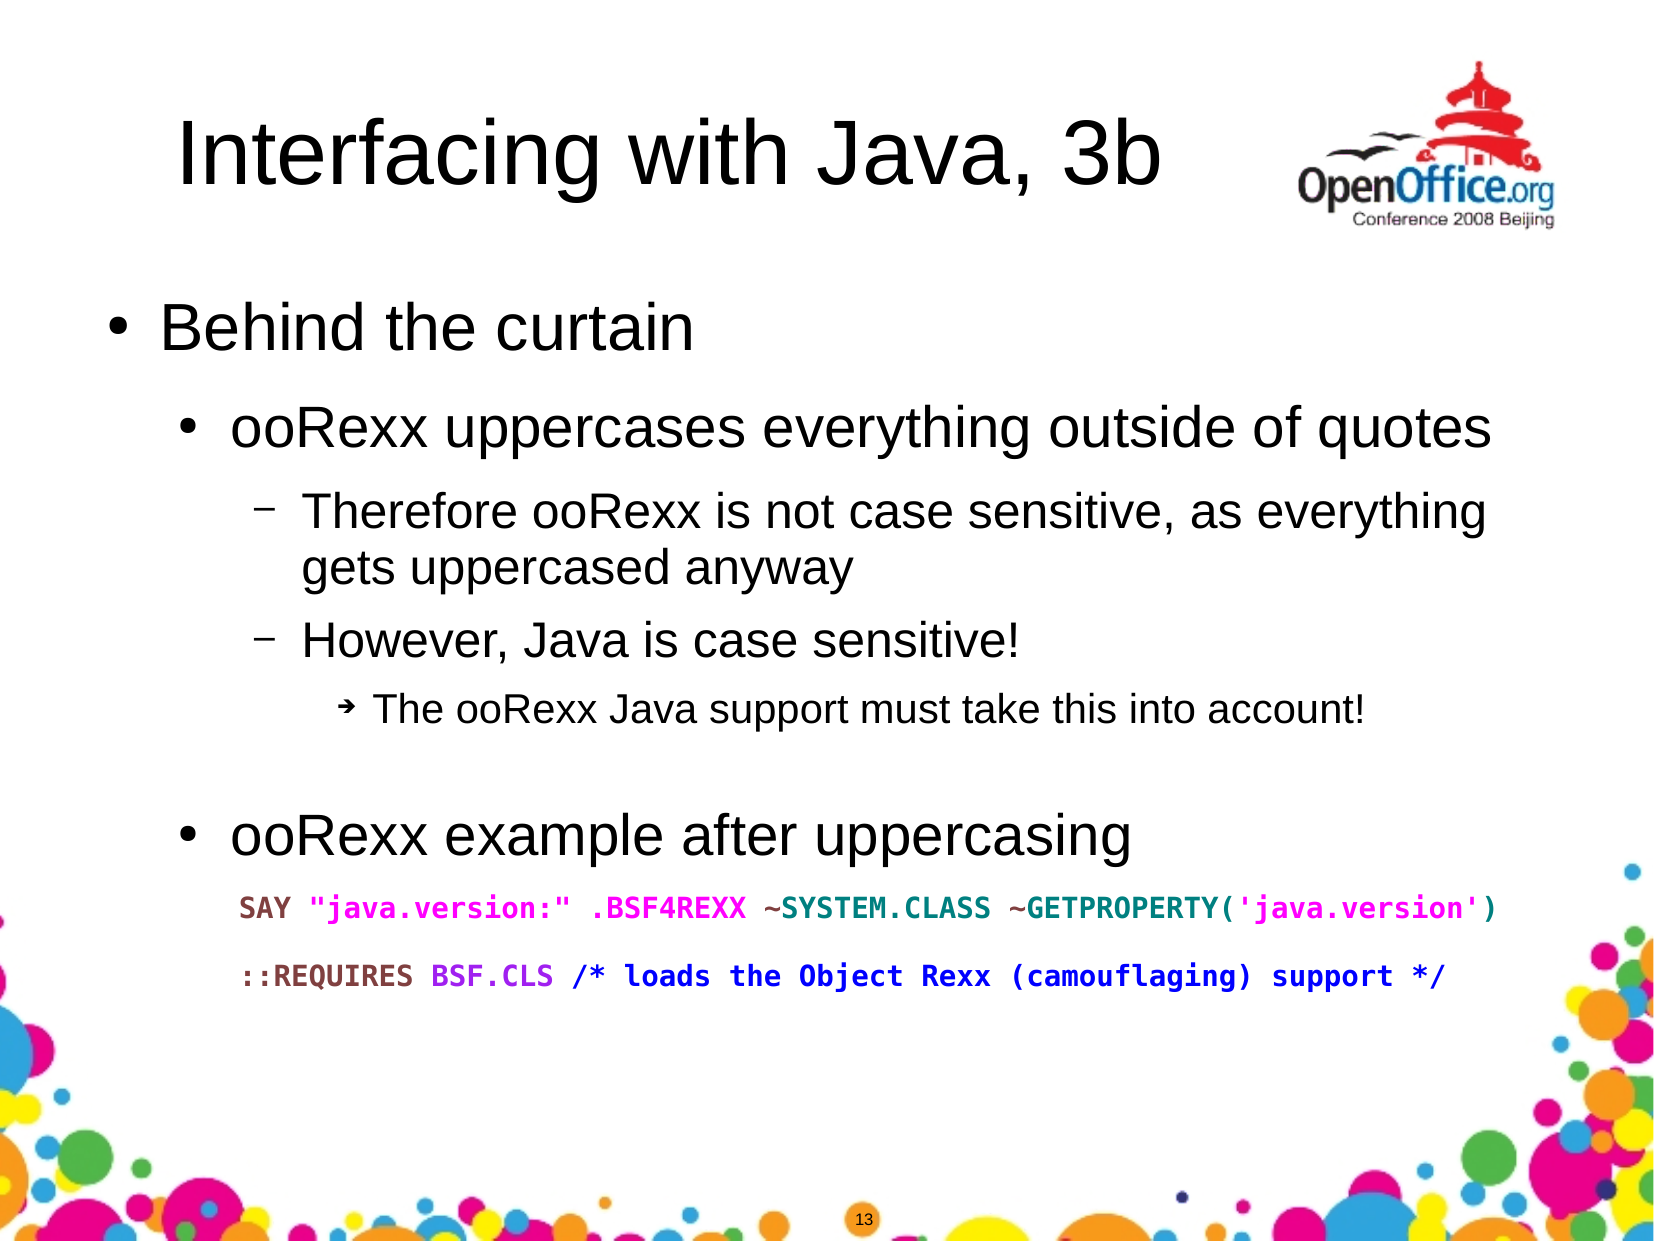

# Interfacing with Java, 3b
Behind the curtain
ooRexx uppercases everything outside of quotes
Therefore ooRexx is not case sensitive, as everything gets uppercased anyway
However, Java is case sensitive!
The ooRexx Java support must take this into account!
ooRexx example after uppercasing
SAY "java.version:" .BSF4REXX ~SYSTEM.CLASS ~GETPROPERTY('java.version')
::REQUIRES BSF.CLS /* loads the Object Rexx (camouflaging) support */
13